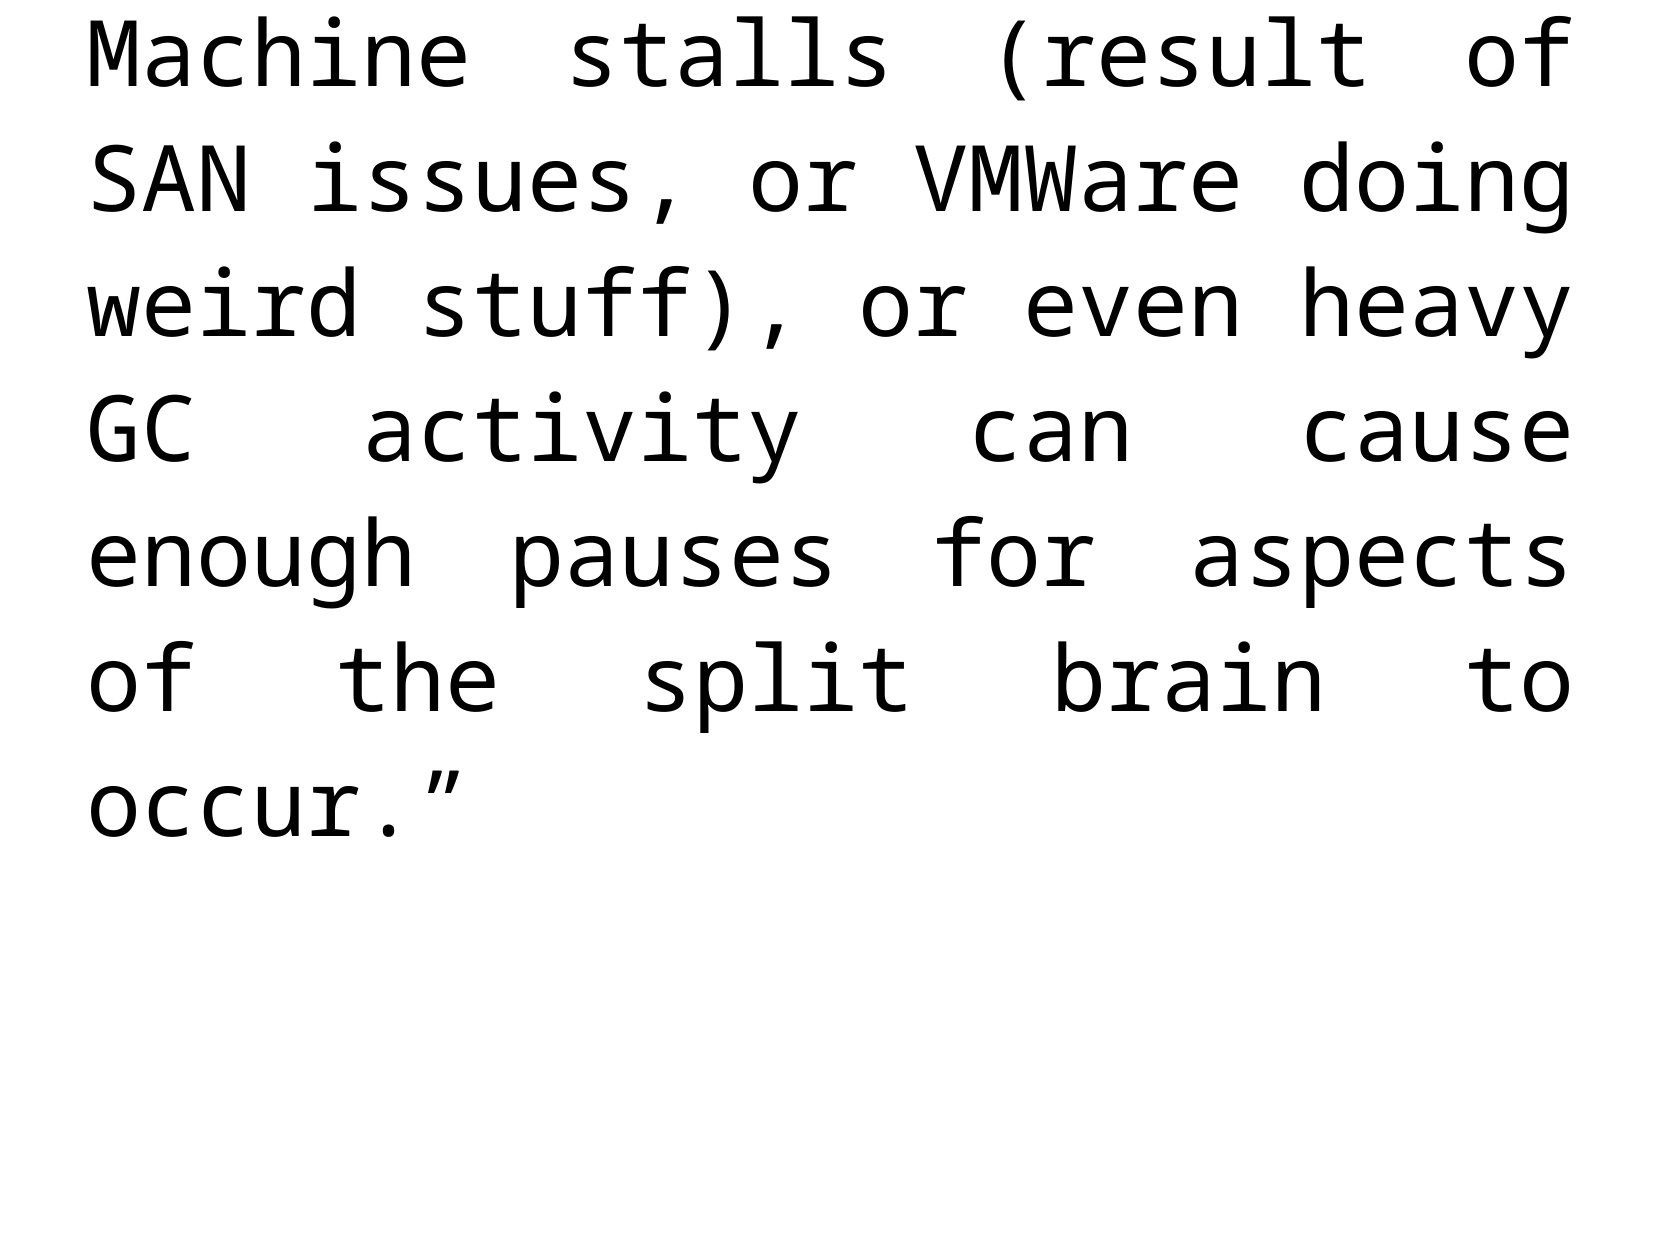

# “We’ve had some bad networking, some Virtual Machine stalls (result of SAN issues, or VMWare doing weird stuff), or even heavy GC activity can cause enough pauses for aspects of the split brain to occur.”
												--Paul Smith